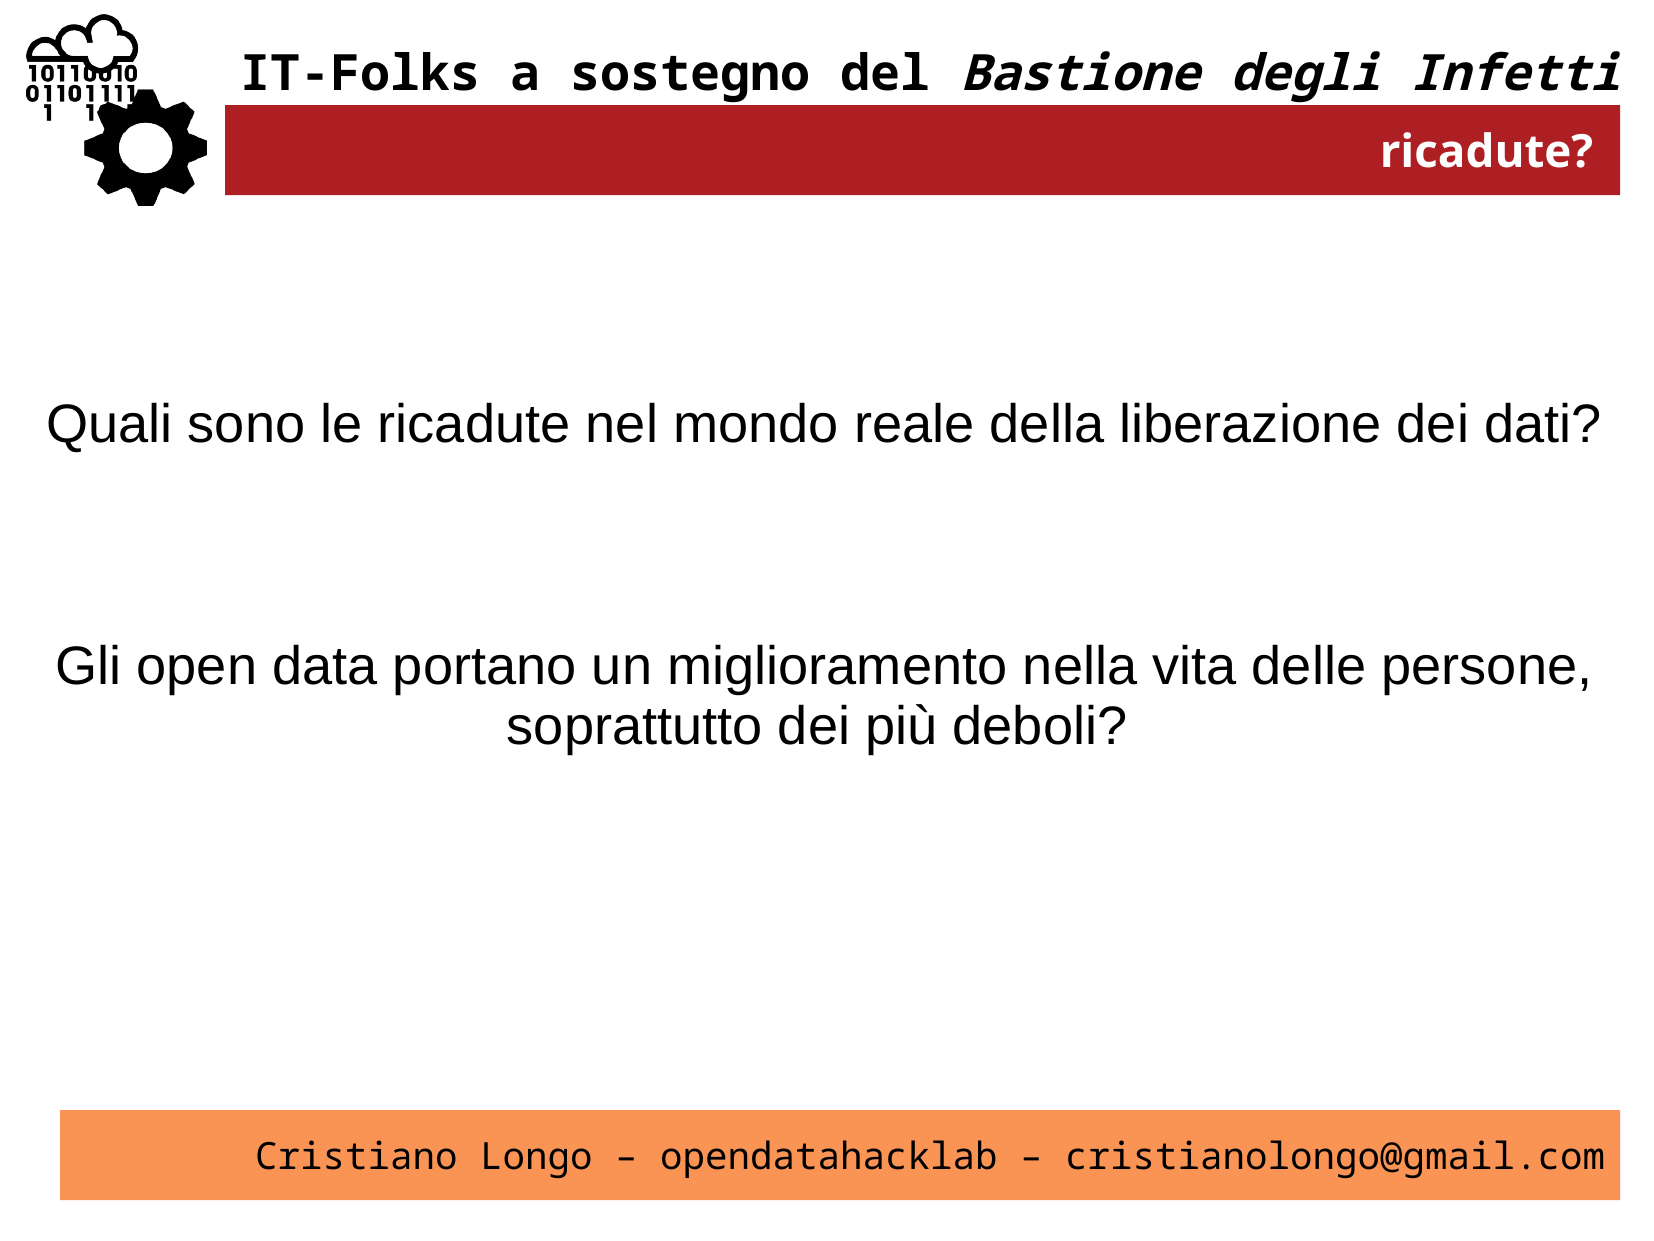

IT-Folks a sostegno del Bastione degli Infetti
ricadute?
Quali sono le ricadute nel mondo reale della liberazione dei dati?
Gli open data portano un miglioramento nella vita delle persone, soprattutto dei più deboli?
Cristiano Longo – opendatahacklab – cristianolongo@gmail.com